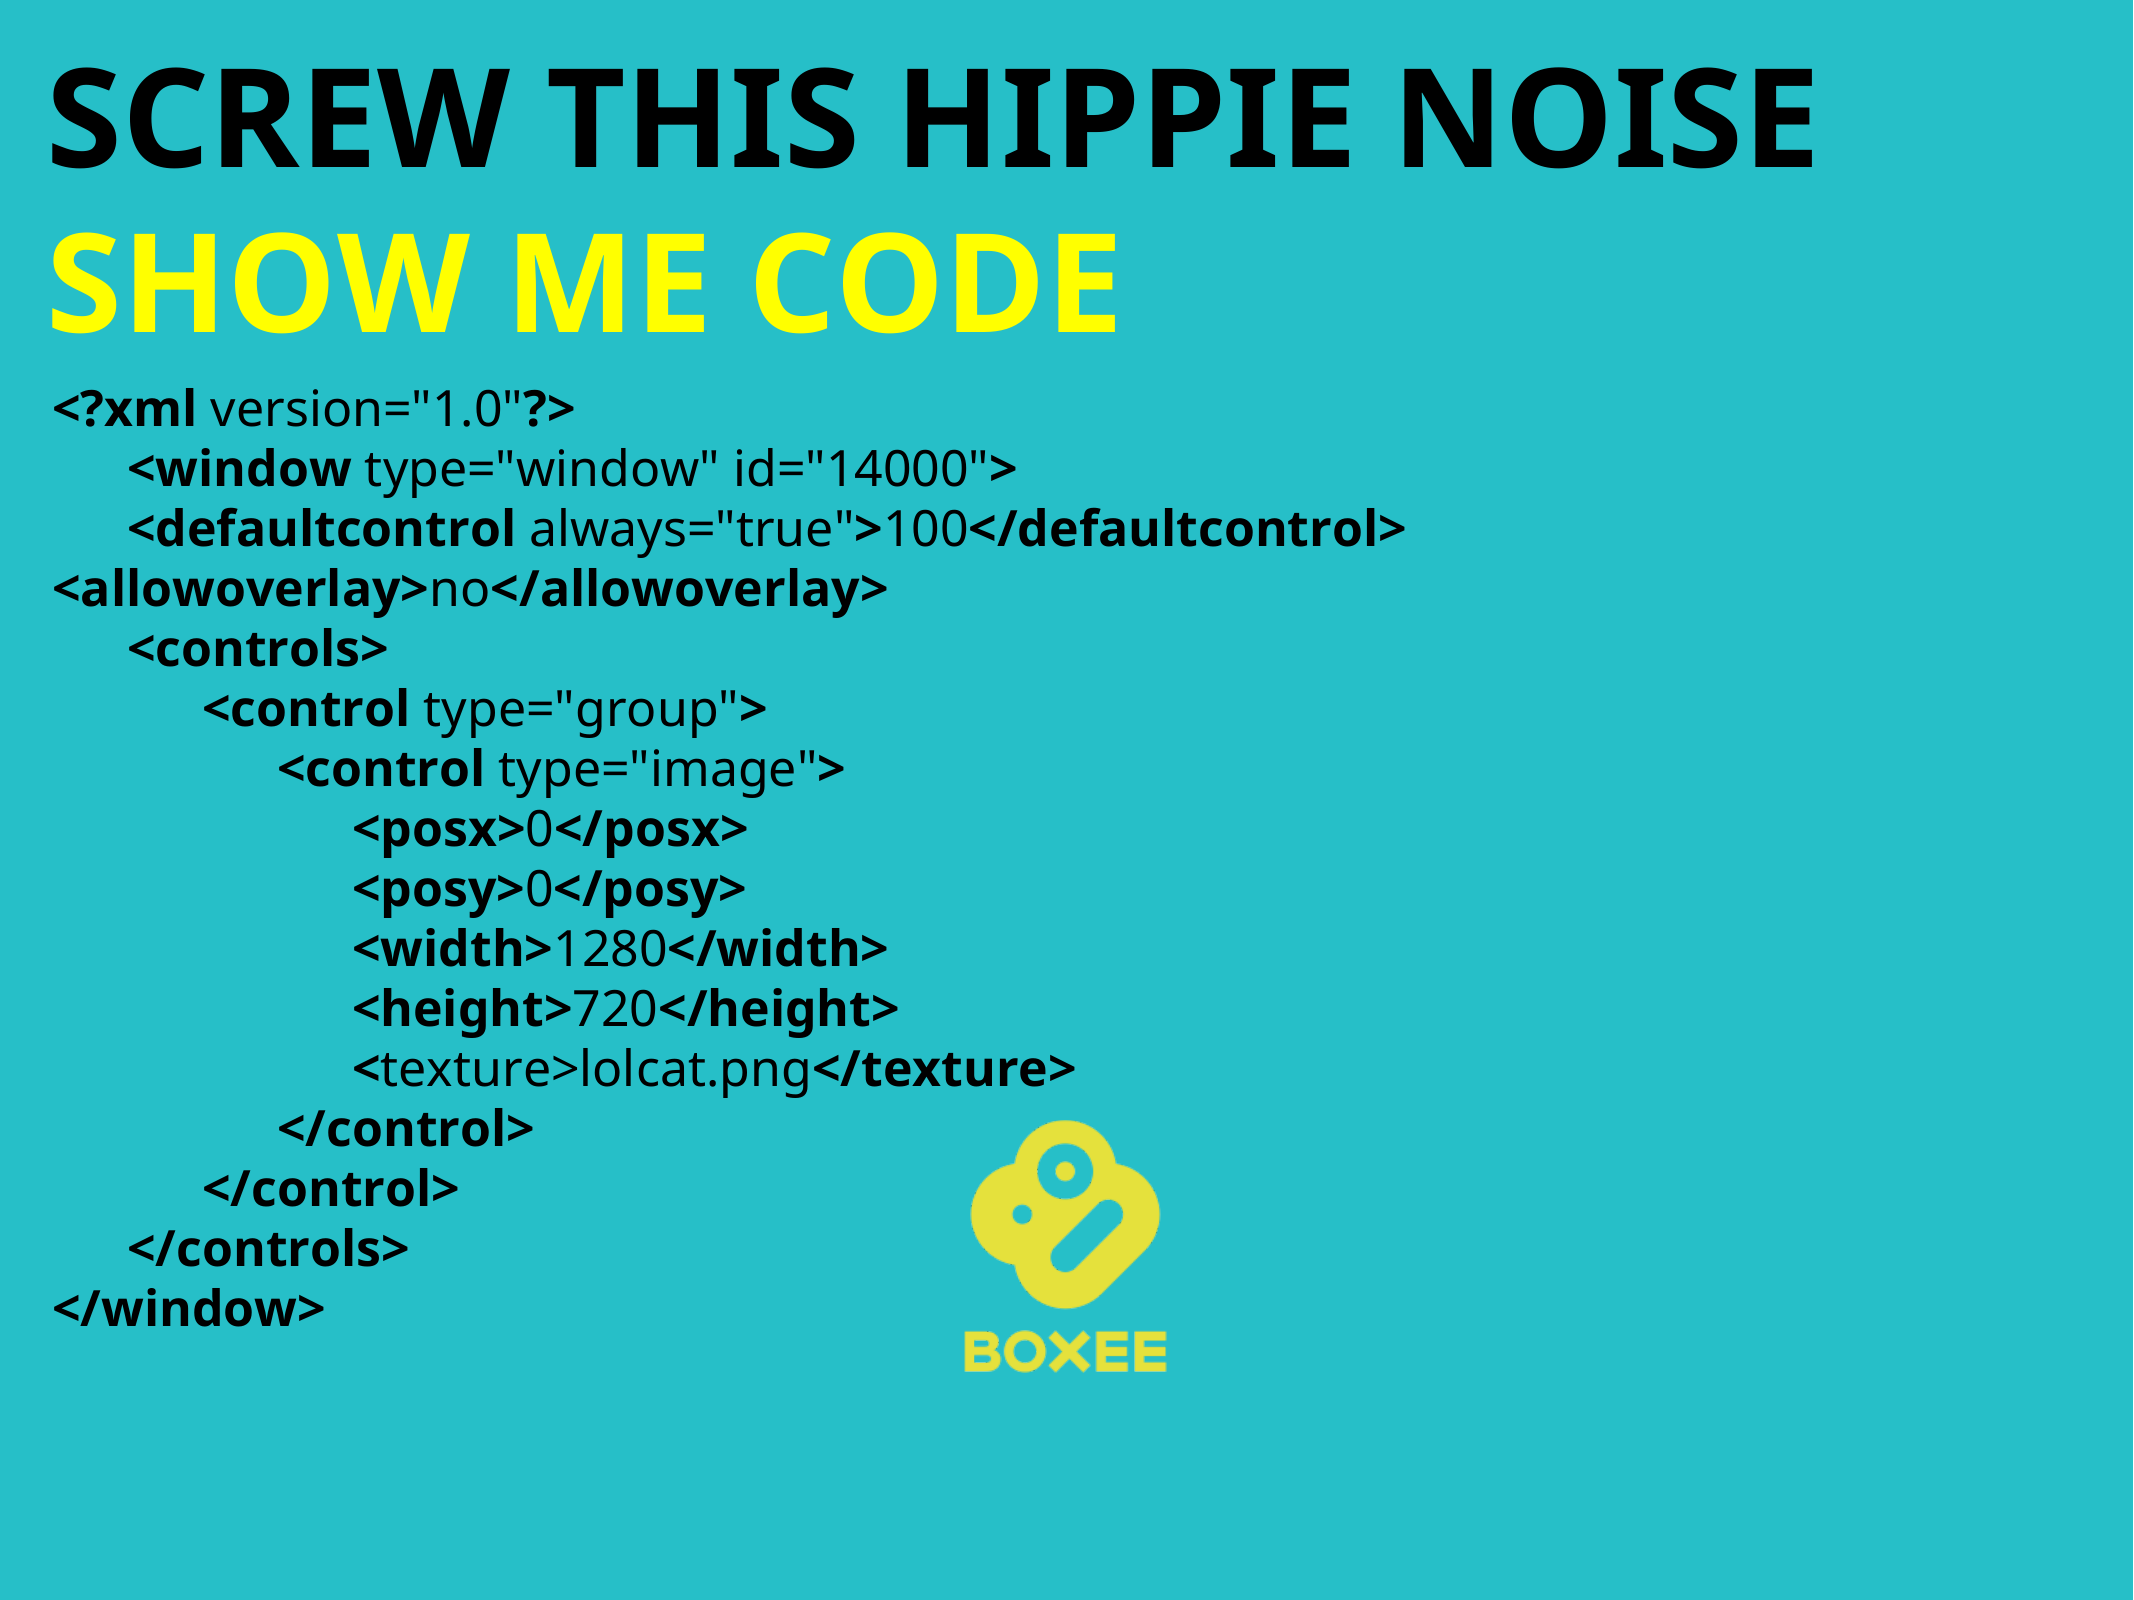

SCREW THIS HIPPIE NOISE
SHOW ME CODE
<?xml version="1.0"?>
	<window type="window" id="14000">
	<defaultcontrol always="true">100</defaultcontrol> 	<allowoverlay>no</allowoverlay>
	<controls>
		<control type="group">
			<control type="image">
				<posx>0</posx>
				<posy>0</posy>
				<width>1280</width>
				<height>720</height>
				<texture>lolcat.png</texture>
			</control>
		</control>
	</controls>
</window>